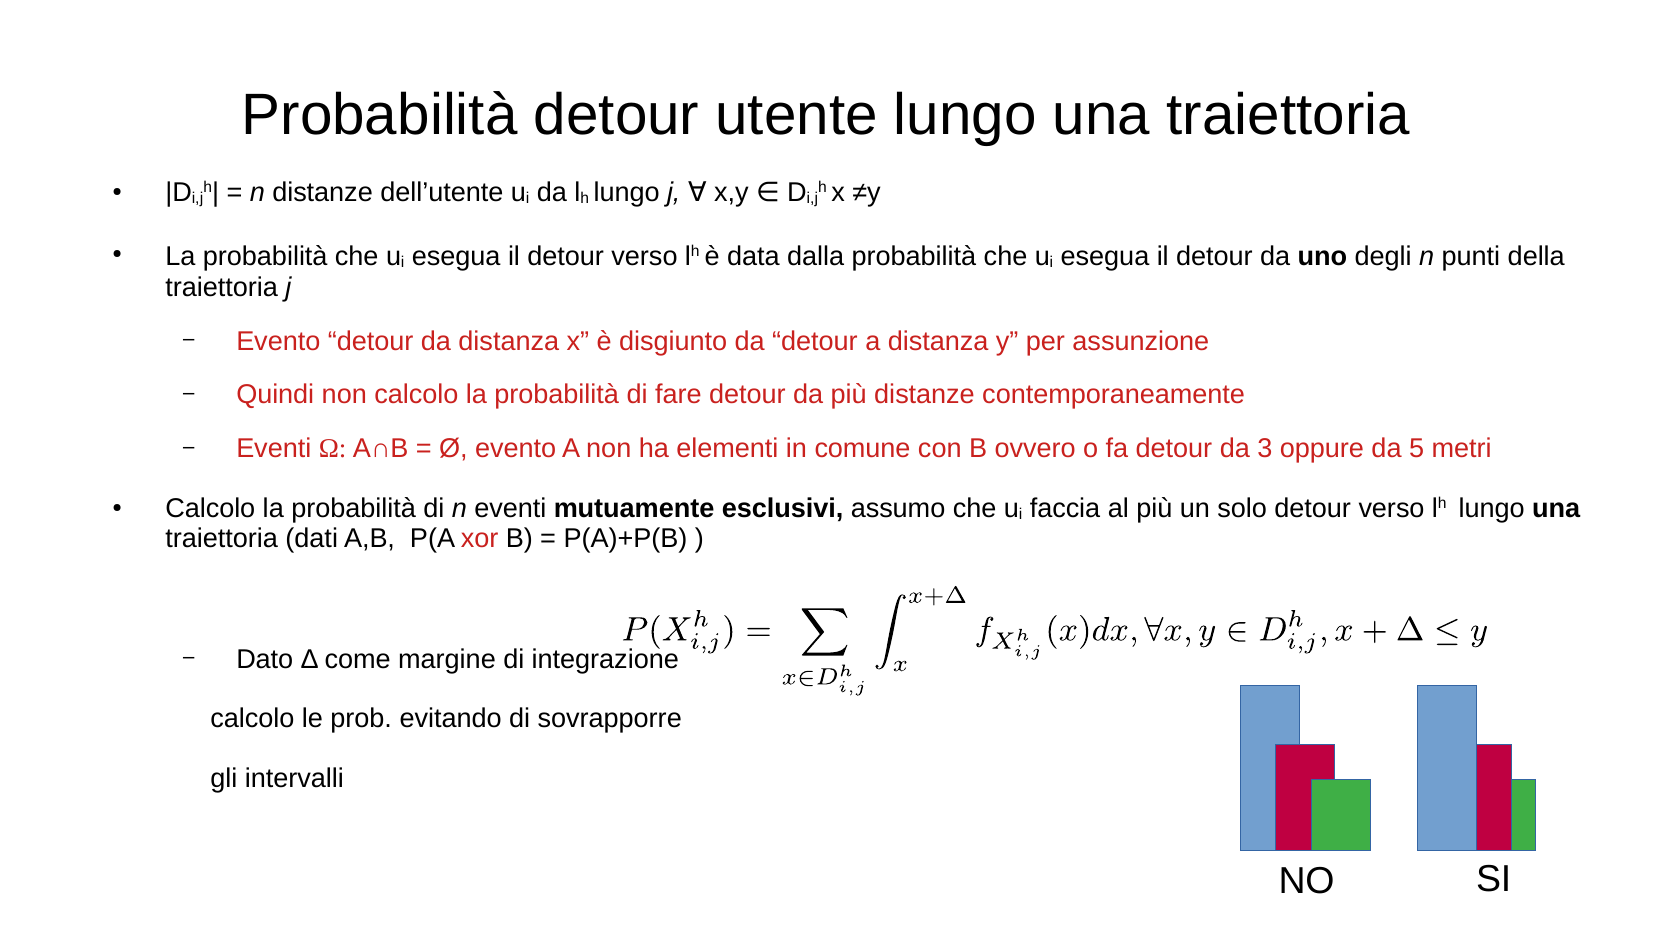

# Probabilità detour utente lungo una traiettoria
|Di,jh| = n distanze dell’utente ui da lh lungo j, Ɐ x,y ∈ Di,jh x ≠y
La probabilità che ui esegua il detour verso lh è data dalla probabilità che ui esegua il detour da uno degli n punti della traiettoria j
Evento “detour da distanza x” è disgiunto da “detour a distanza y” per assunzione
Quindi non calcolo la probabilità di fare detour da più distanze contemporaneamente
Eventi Ω: A∩B = Ø, evento A non ha elementi in comune con B ovvero o fa detour da 3 oppure da 5 metri
Calcolo la probabilità di n eventi mutuamente esclusivi, assumo che ui faccia al più un solo detour verso lh lungo una traiettoria (dati A,B, P(A xor B) = P(A)+P(B) )
Dato Δ come margine di integrazione
 calcolo le prob. evitando di sovrapporre
 gli intervalli
SI
NO